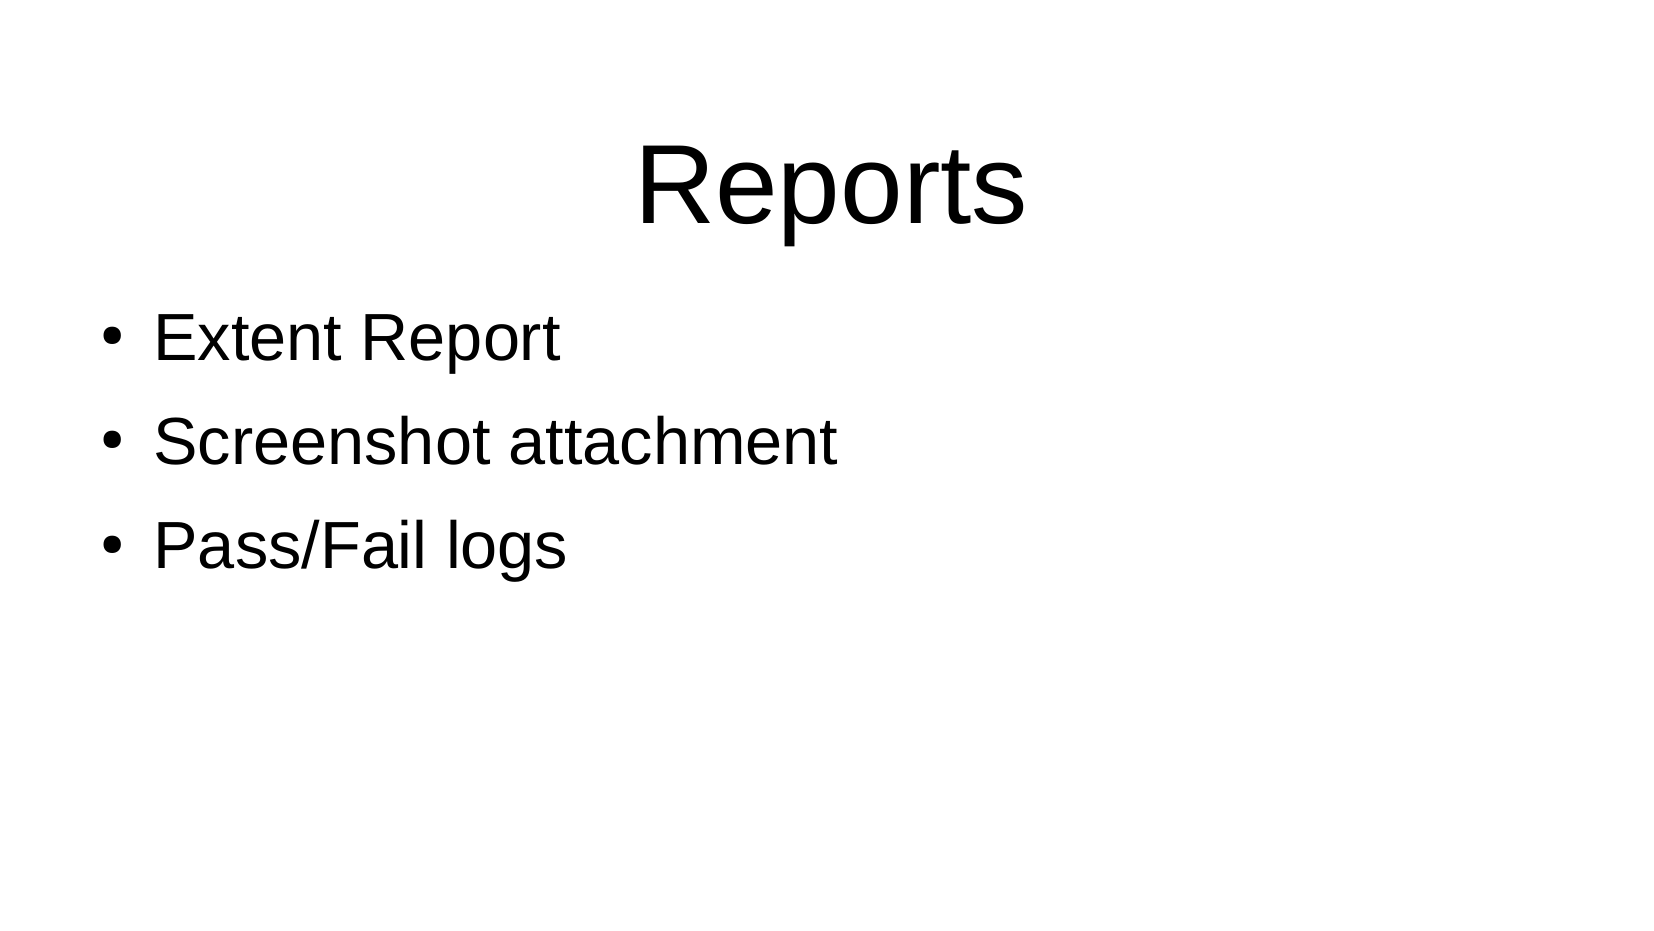

# Reports
Extent Report
Screenshot attachment
Pass/Fail logs